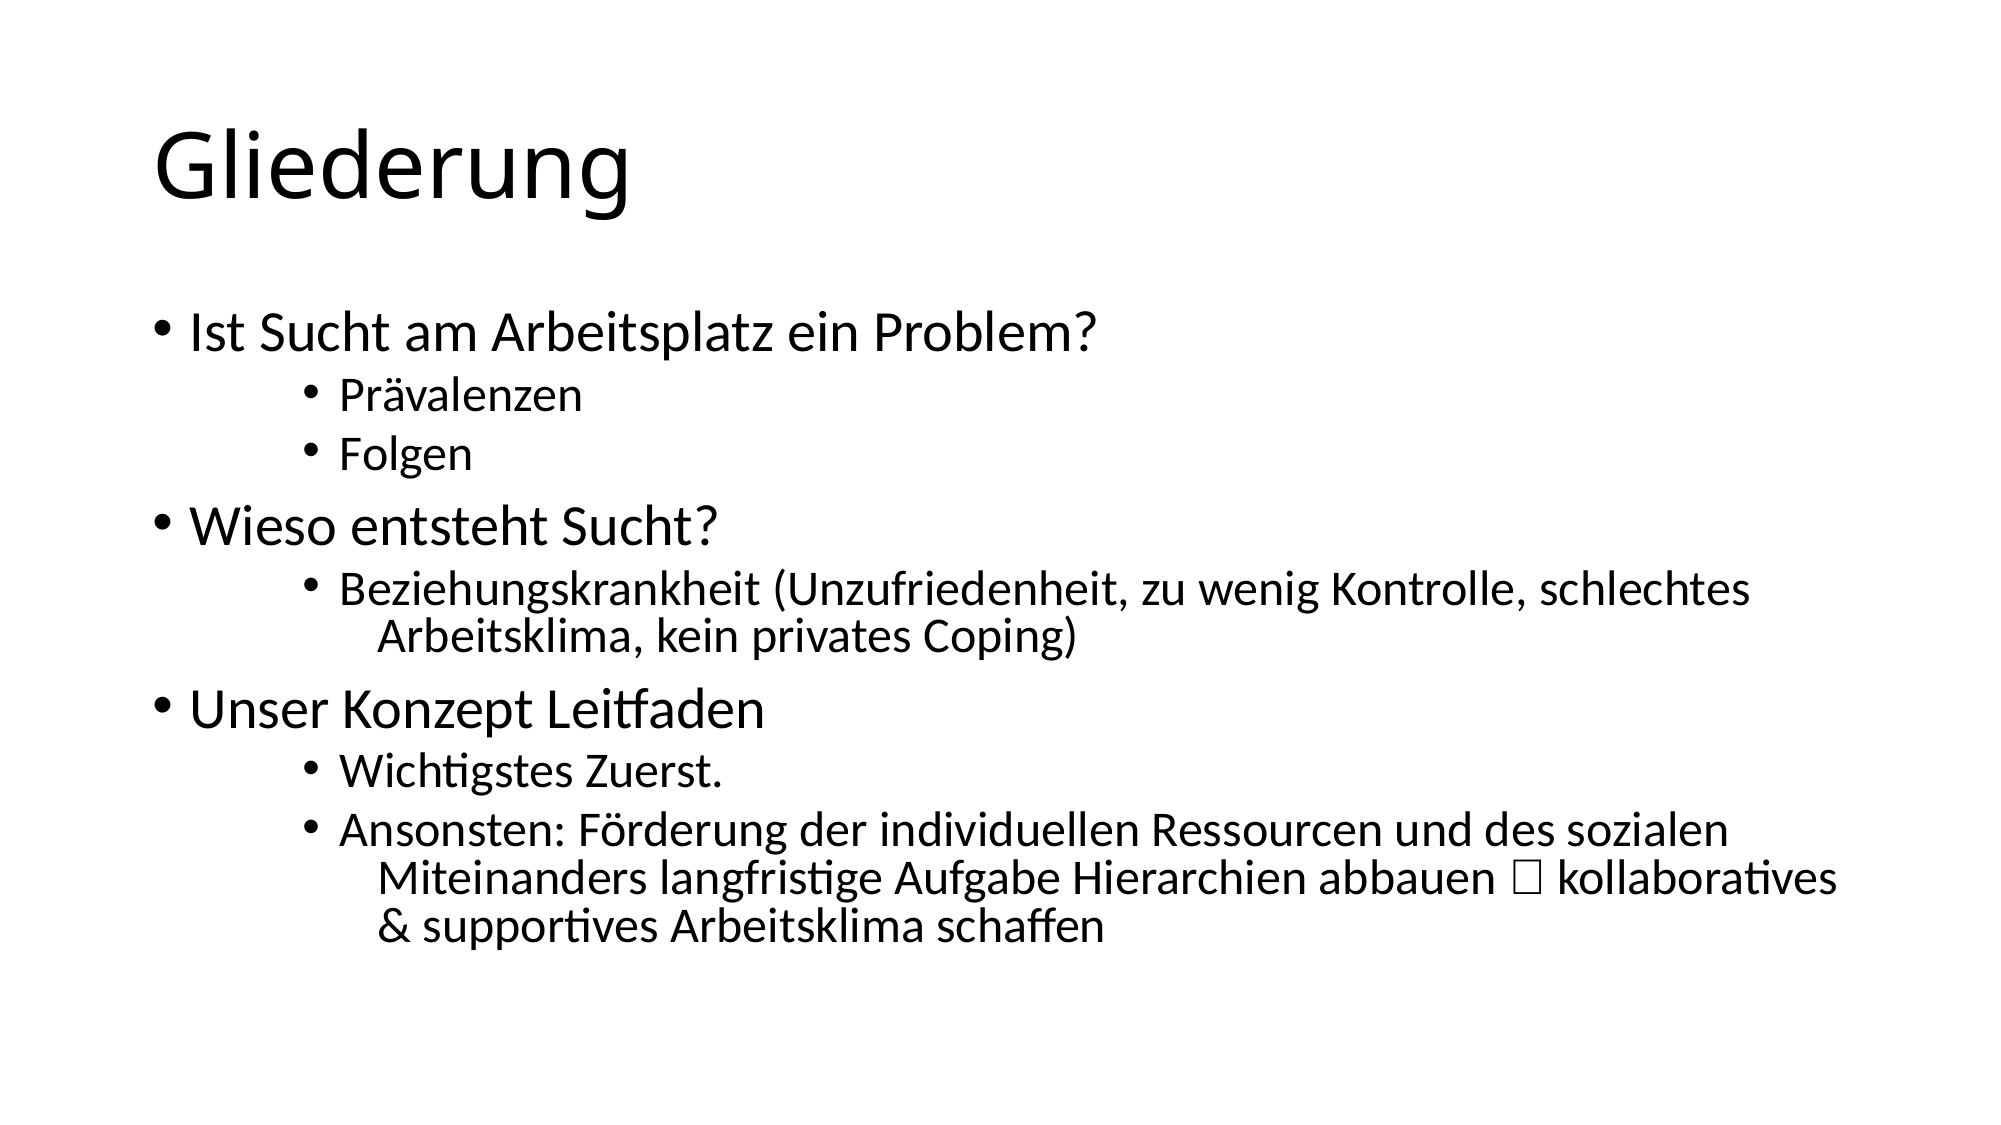

# Gliederung
Ist Sucht am Arbeitsplatz ein Problem?
Prävalenzen
Folgen
Wieso entsteht Sucht?
Beziehungskrankheit (Unzufriedenheit, zu wenig Kontrolle, schlechtes Arbeitsklima, kein privates Coping)
Unser Konzept Leitfaden
Wichtigstes Zuerst.
Ansonsten: Förderung der individuellen Ressourcen und des sozialen Miteinanders langfristige Aufgabe Hierarchien abbauen  kollaboratives & supportives Arbeitsklima schaffen